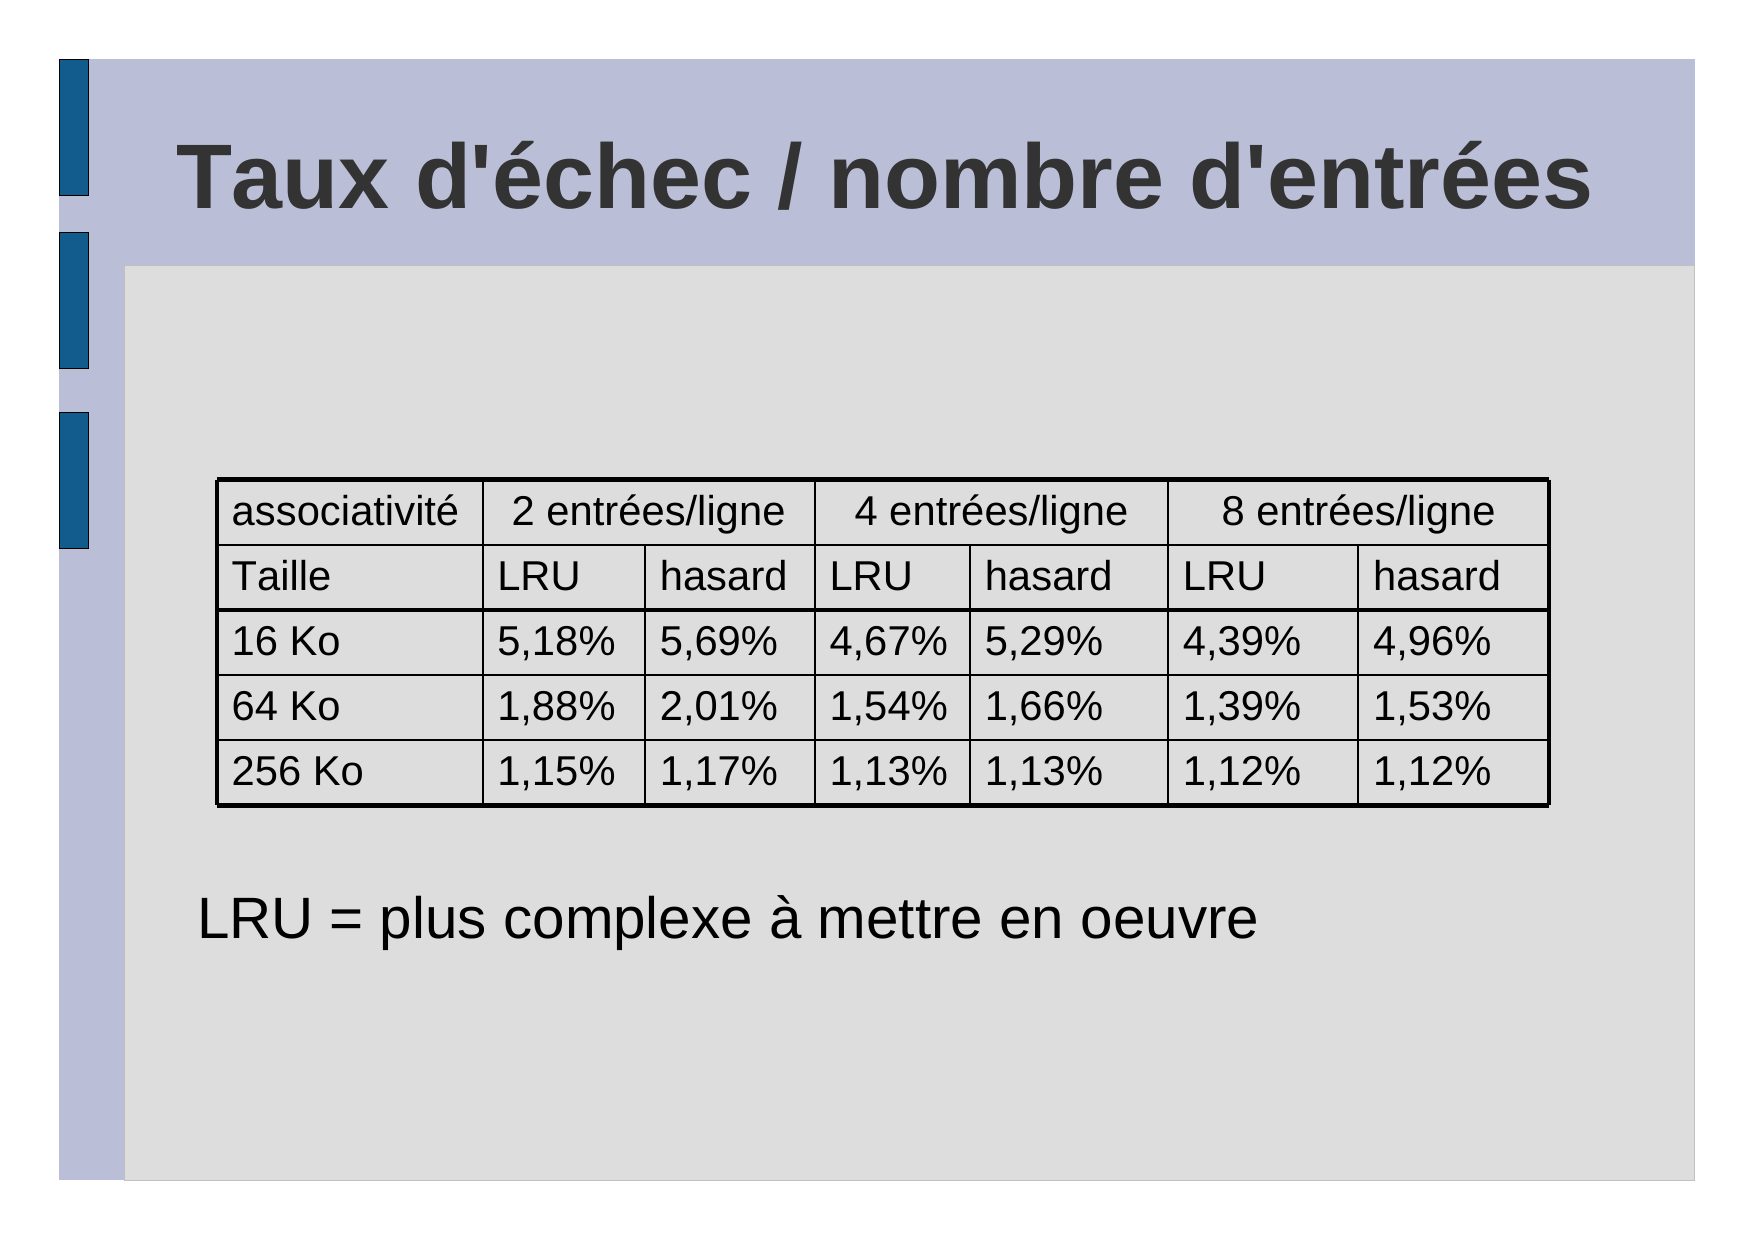

# Taux d'échec / nombre d'entrées
associativité
2 entrées/ligne
4 entrées/ligne
8 entrées/ligne
Taille
LRU
hasard
LRU
hasard
LRU
hasard
16 Ko
5,18%
5,69%
4,67%
5,29%
4,39%
4,96%
64 Ko
1,88%
2,01%
1,54%
1,66%
1,39%
1,53%
256 Ko
1,15%
1,17%
1,13%
1,13%
1,12%
1,12%
LRU = plus complexe à mettre en oeuvre